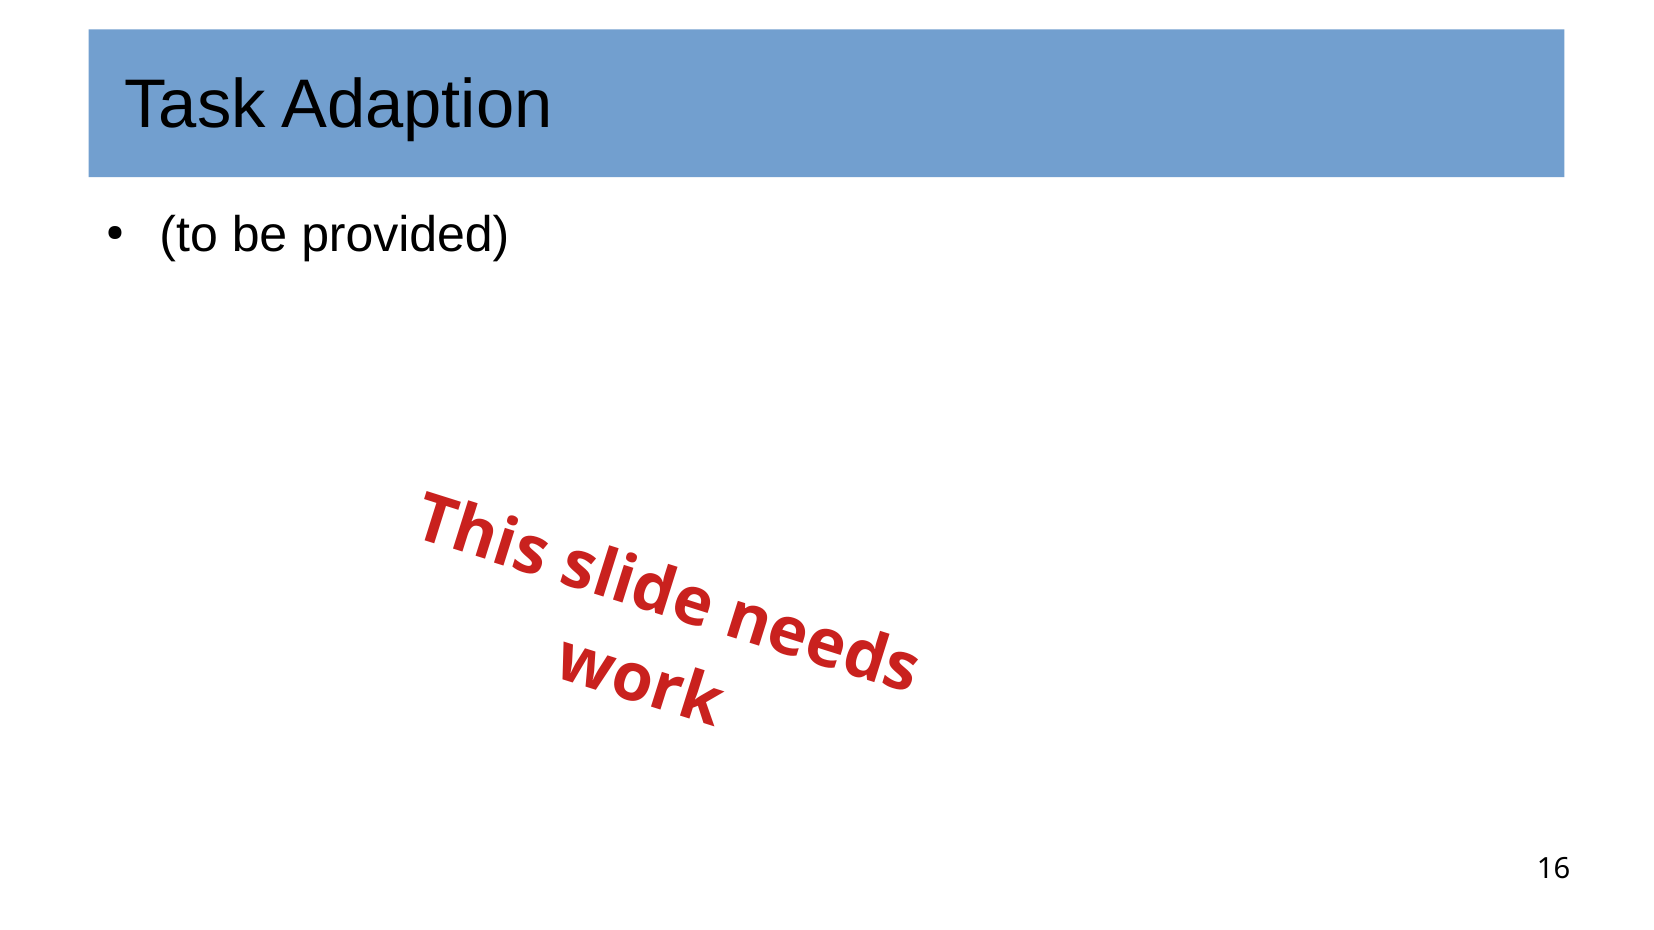

# Task Adaption
(to be provided)
This slide needs work
16